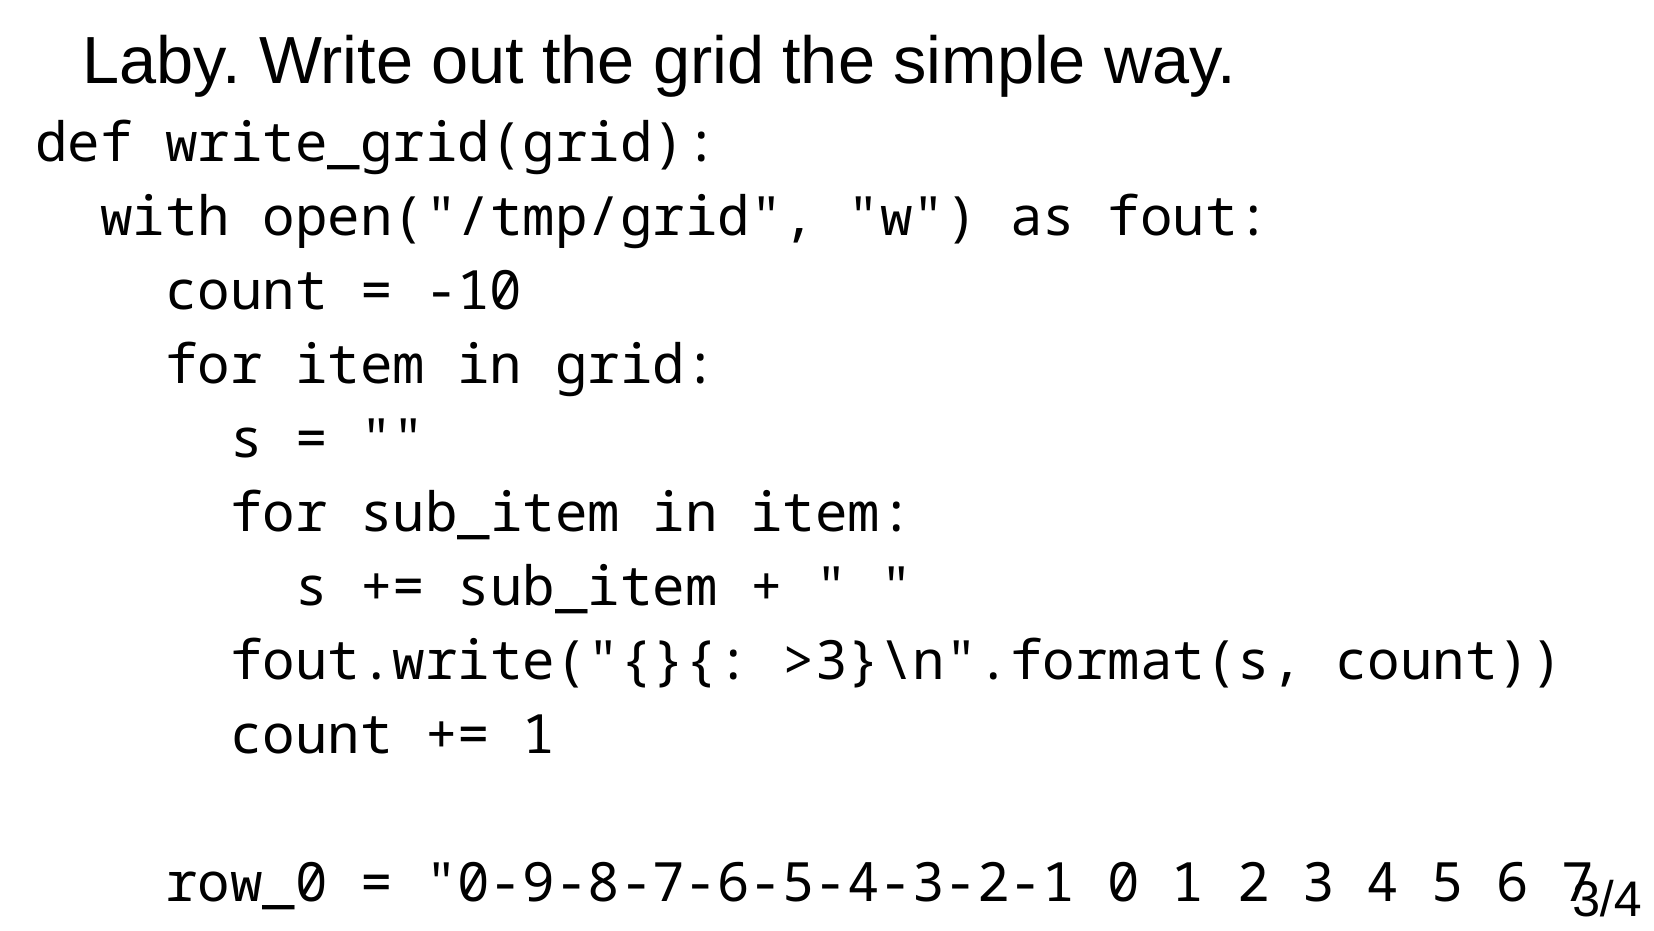

# Laby. Write out the grid the simple way.
def write_grid(grid):
 with open("/tmp/grid", "w") as fout:
 count = -10
 for item in grid:
 s = ""
 for sub_item in item:
 s += sub_item + " "
 fout.write("{}{: >3}\n".format(s, count))
 count += 1
 row_0 = "0-9-8-7-6-5-4-3-2-1 0 1 2 3 4 5 6 7 8 9 10\n"
 fout.write(row_0)
 row_1 = " Y-Axis"
 fout.write(row_1)
3/4